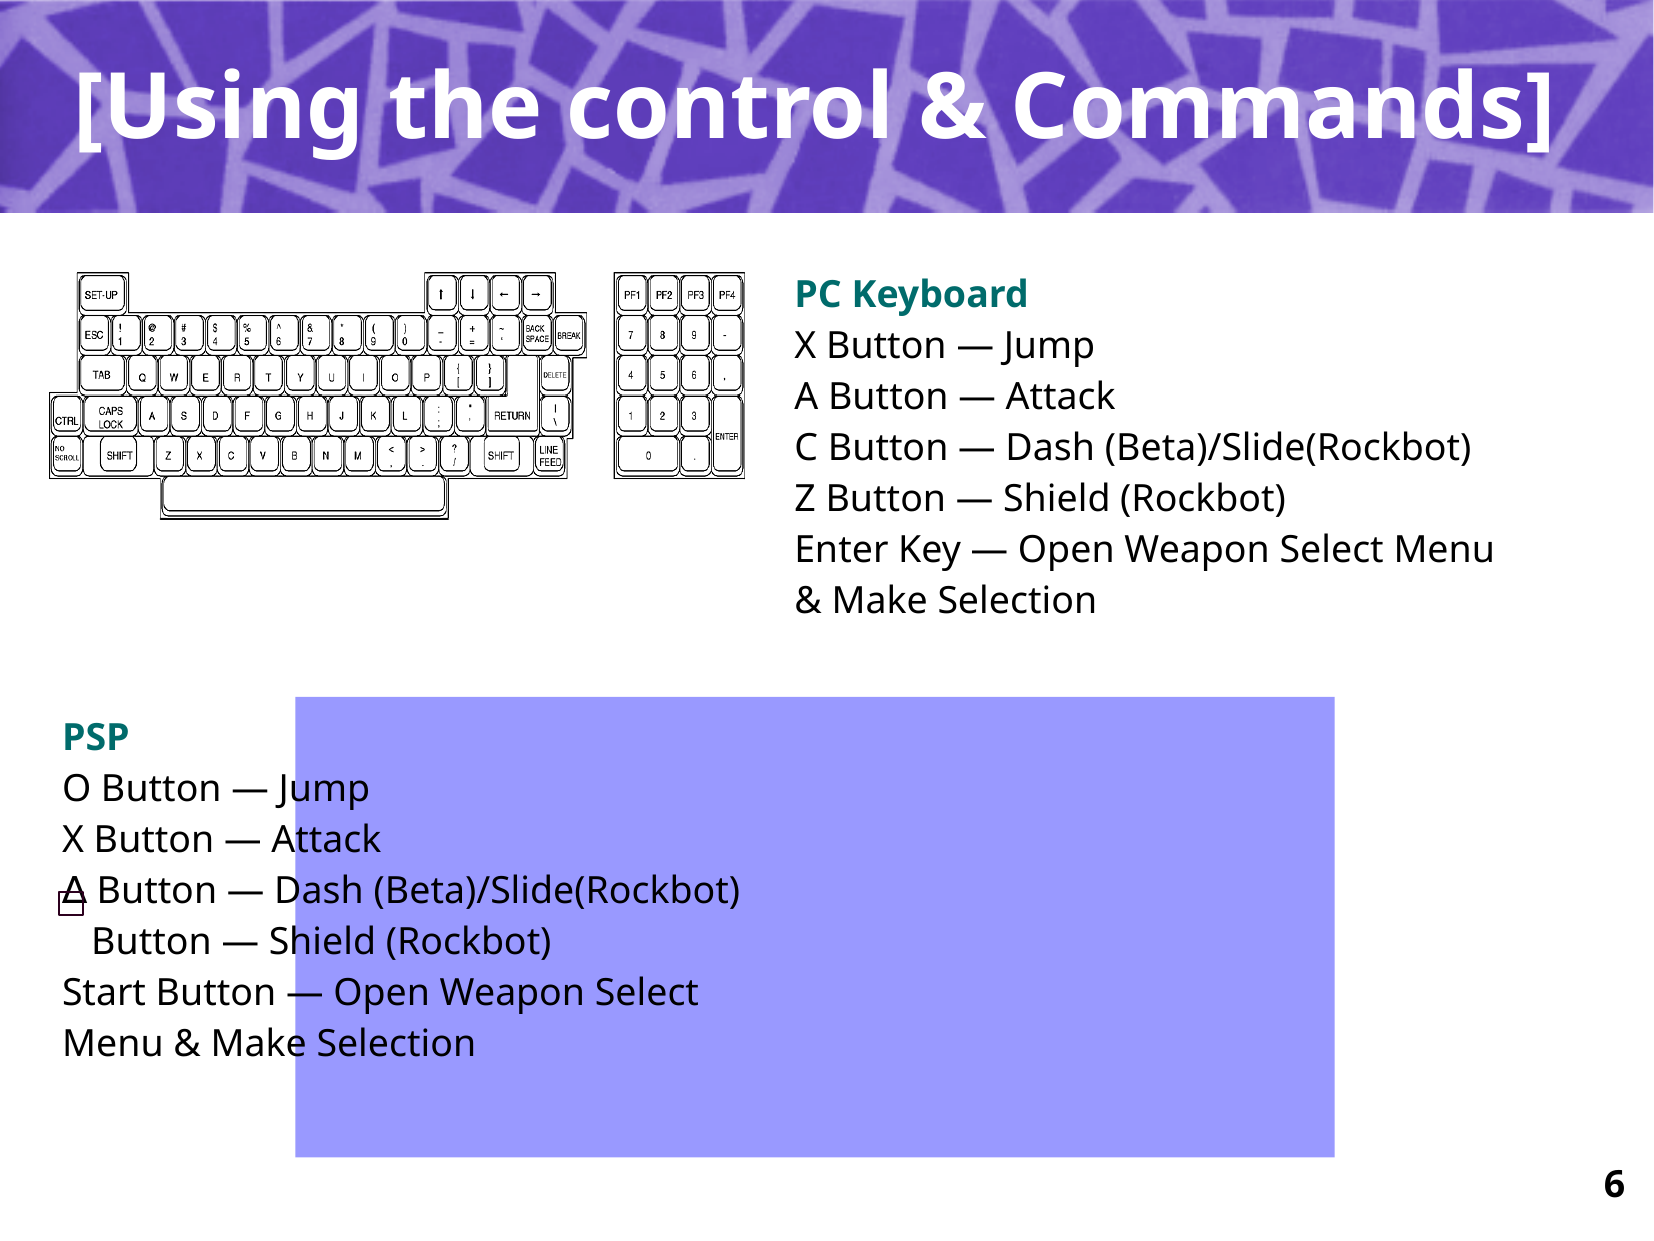

# [Using the control & Commands]
PC Keyboard
X Button — Jump
A Button — Attack
C Button — Dash (Beta)/Slide(Rockbot)
Z Button — Shield (Rockbot)
Enter Key — Open Weapon Select Menu & Make Selection
PSP
O Button — Jump
X Button — Attack
∆ Button — Dash (Beta)/Slide(Rockbot)
 Button — Shield (Rockbot)
Start Button — Open Weapon Select Menu & Make Selection
6